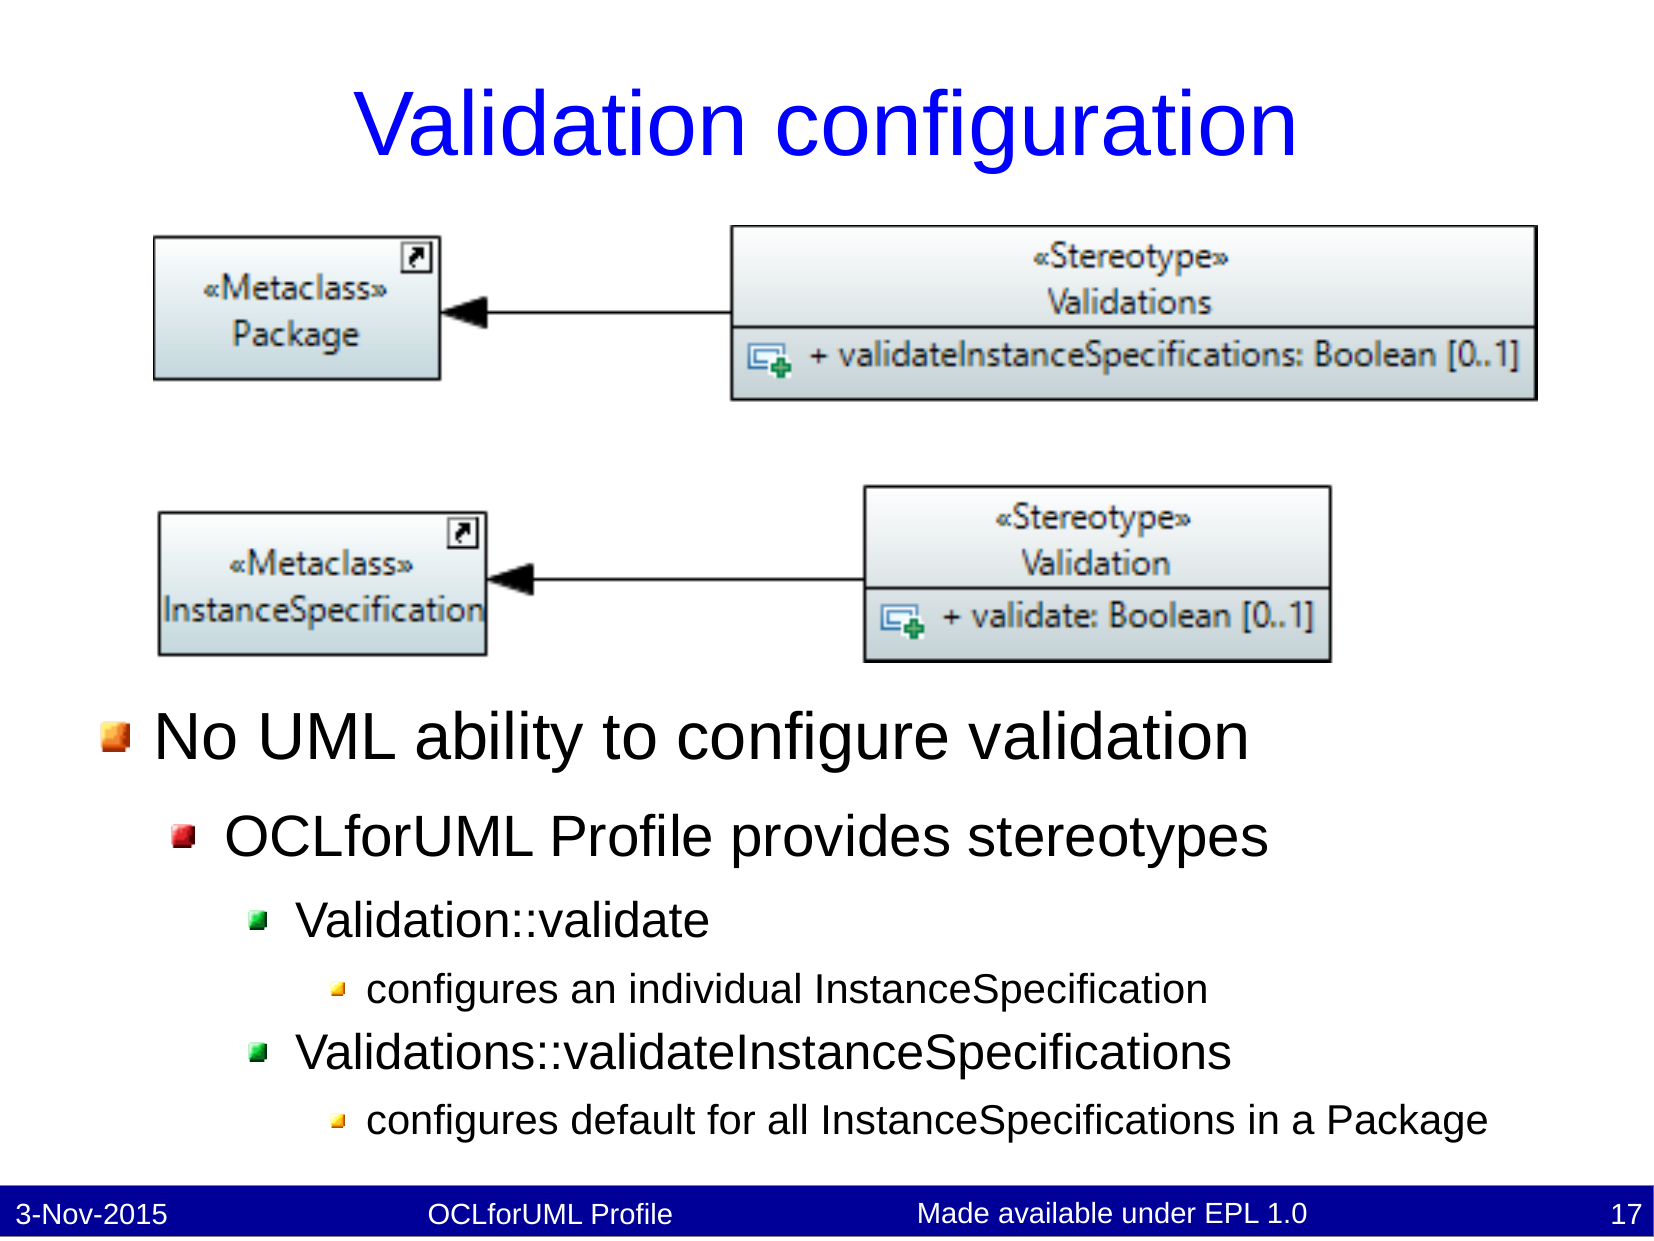

# Validation configuration
No UML ability to configure validation
OCLforUML Profile provides stereotypes
Validation::validate
configures an individual InstanceSpecification
Validations::validateInstanceSpecifications
configures default for all InstanceSpecifications in a Package
3-Nov-2015
OCLforUML Profile
17